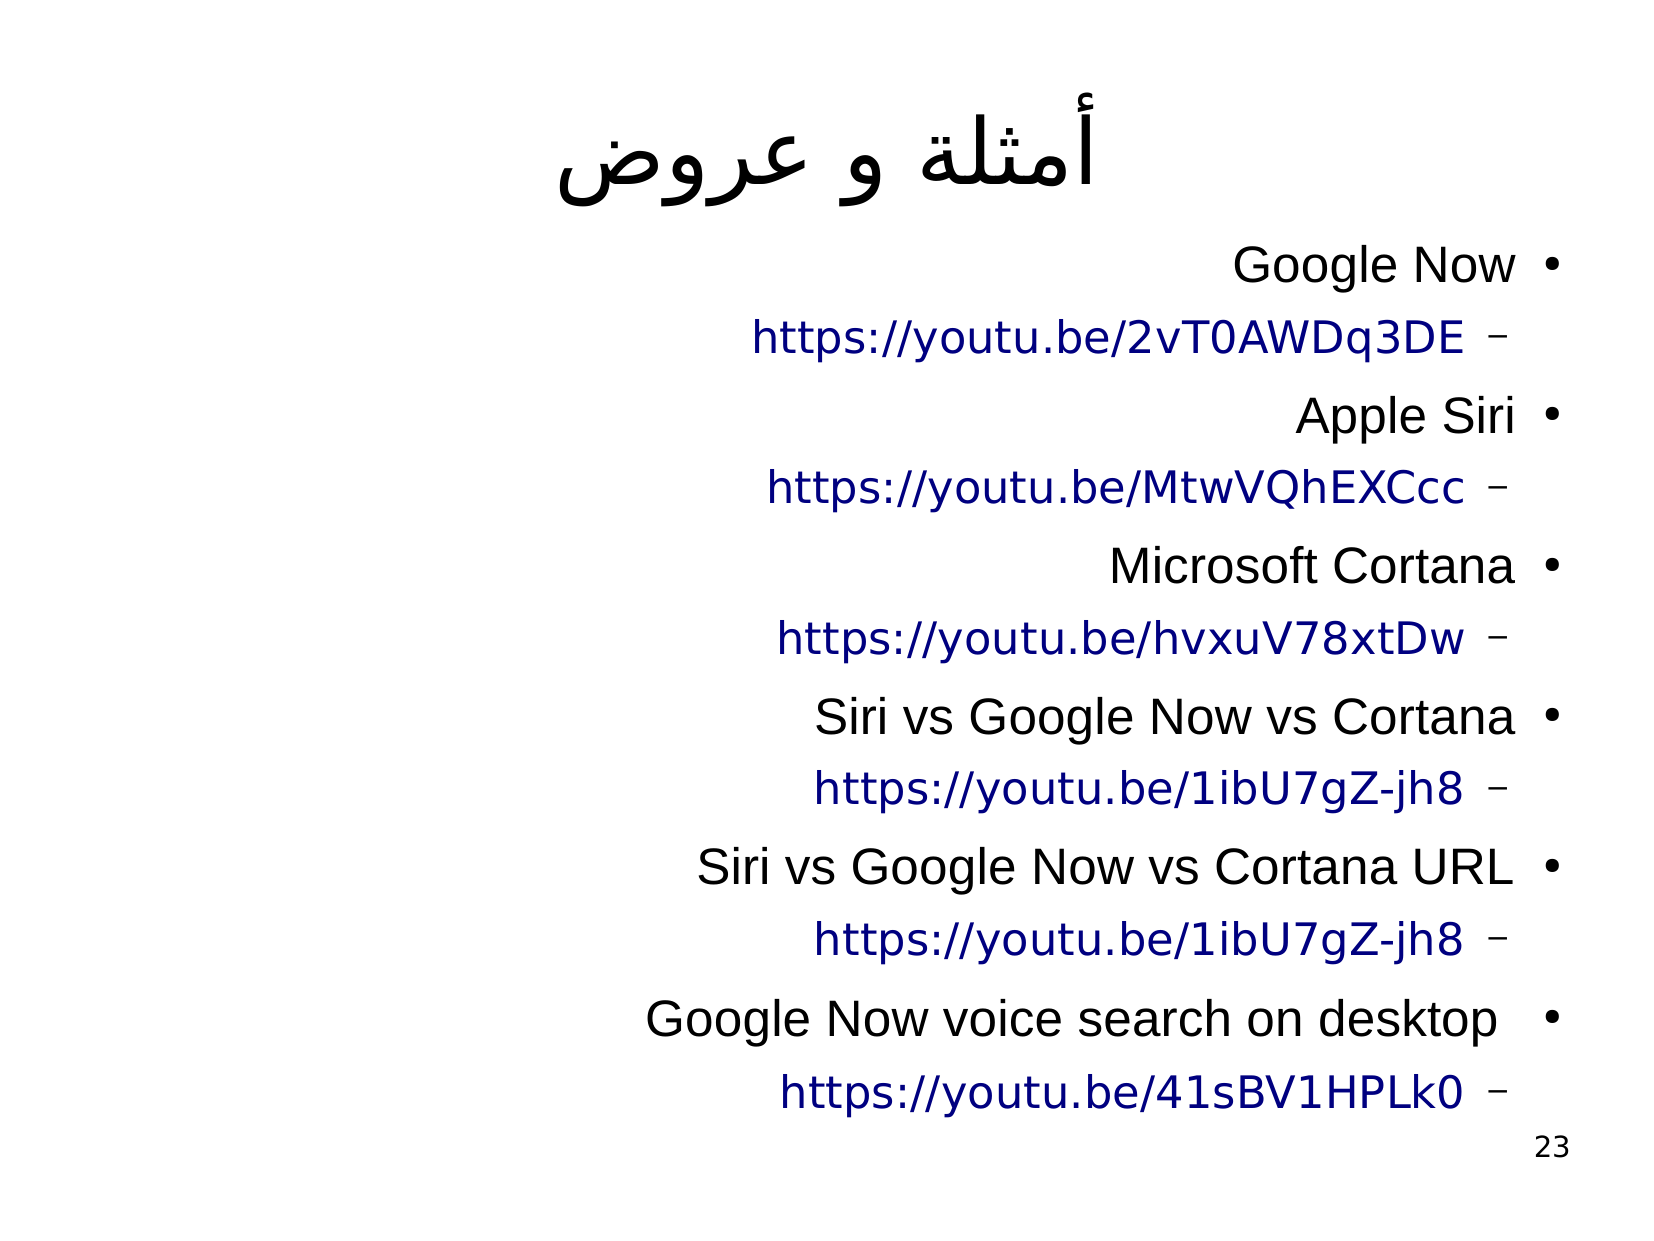

# أمثلة و عروض
Google Now
https://youtu.be/2vT0AWDq3DE
Apple Siri
https://youtu.be/MtwVQhEXCcc
Microsoft Cortana
https://youtu.be/hvxuV78xtDw
Siri vs Google Now vs Cortana
https://youtu.be/1ibU7gZ-jh8
Siri vs Google Now vs Cortana URL
https://youtu.be/1ibU7gZ-jh8
 Google Now voice search on desktop
https://youtu.be/41sBV1HPLk0
23